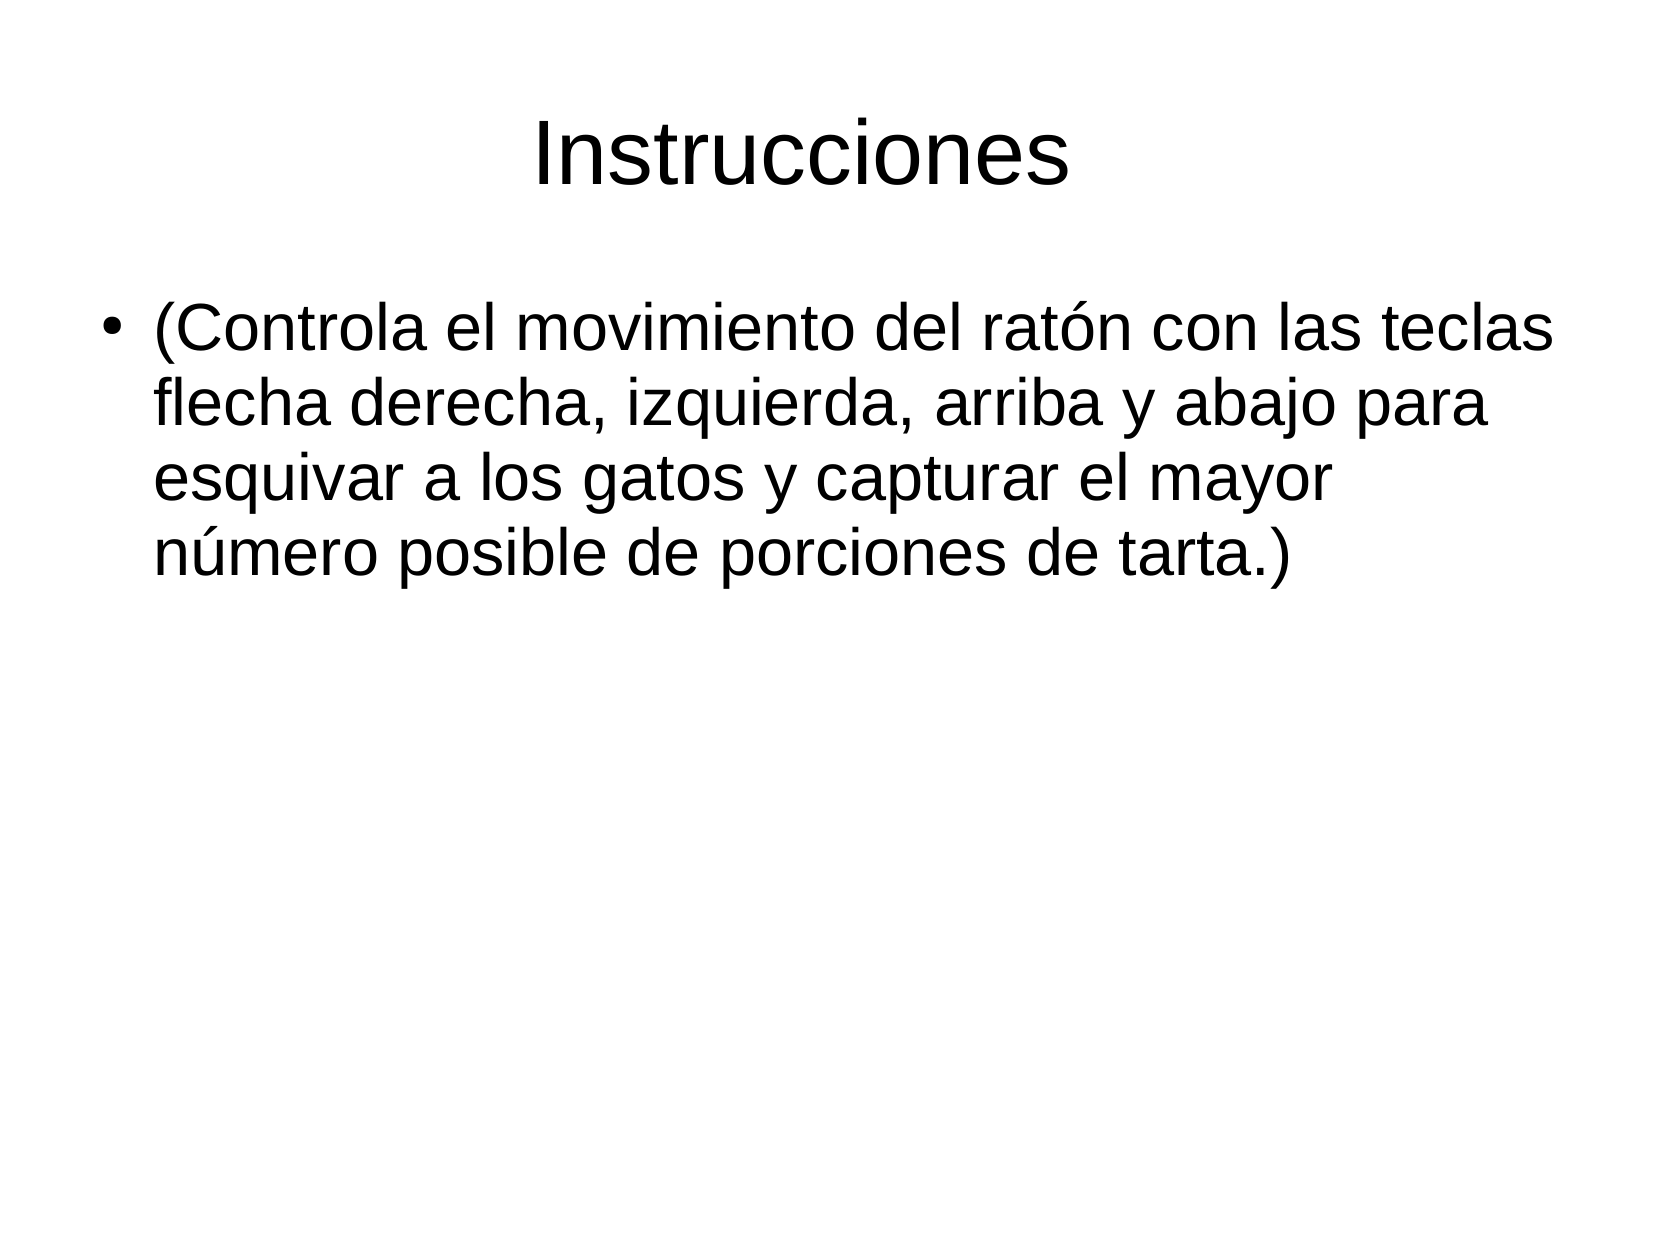

# Instrucciones
(Controla el movimiento del ratón con las teclas flecha derecha, izquierda, arriba y abajo para esquivar a los gatos y capturar el mayor número posible de porciones de tarta.)